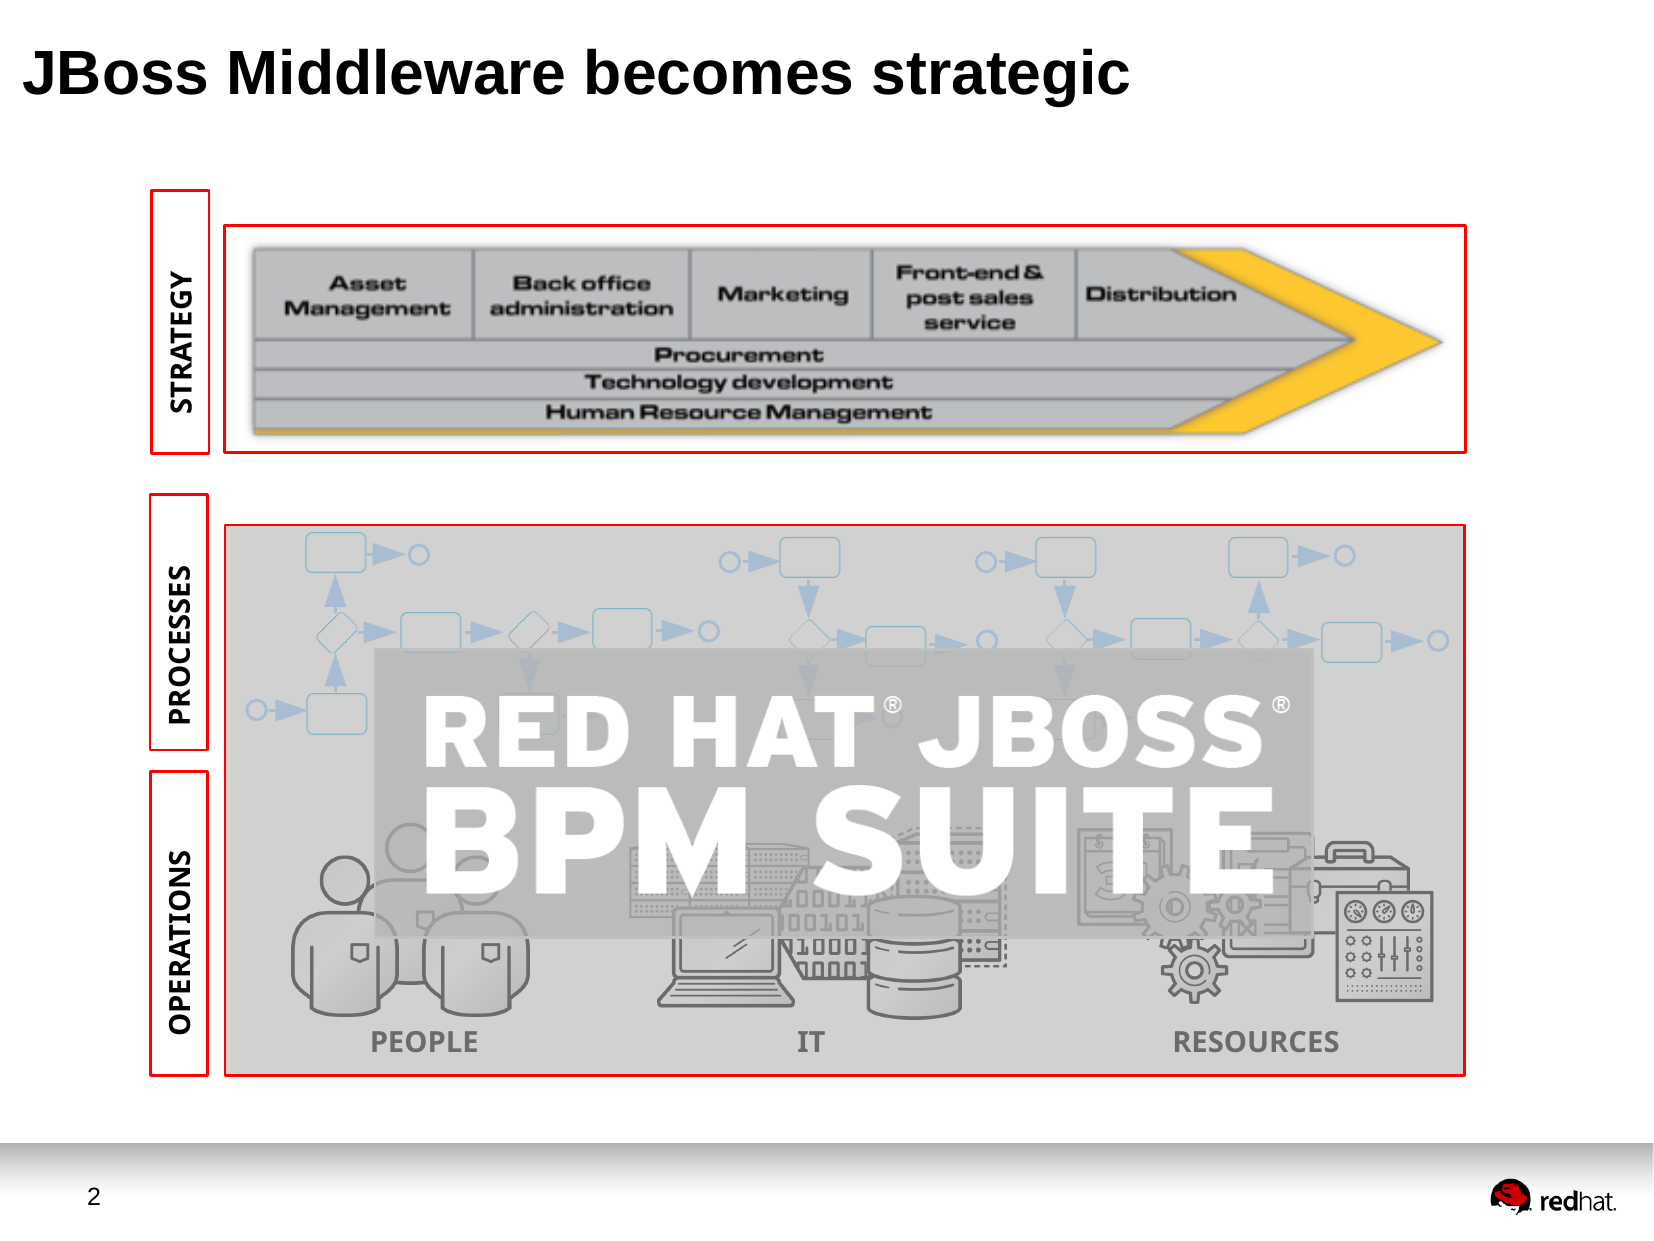

# JBoss Middleware becomes strategic
 STRATEGY
 PROCESSES
 OPERATIONS
 PEOPLE					IT					RESOURCES